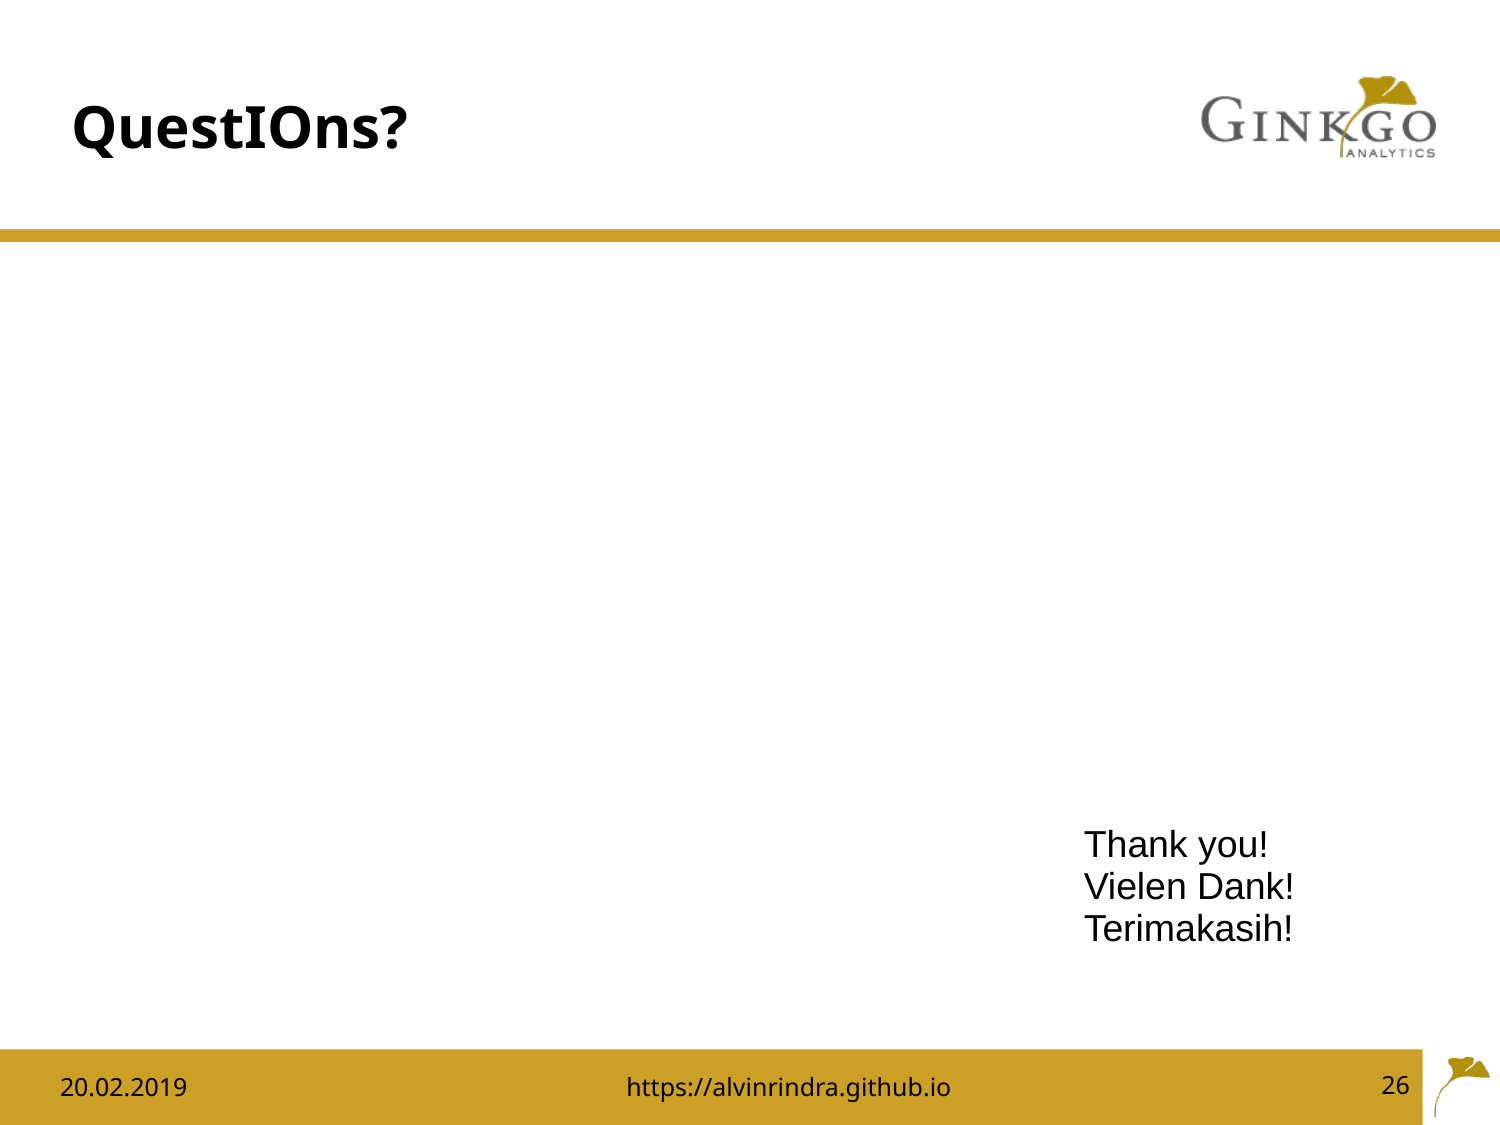

QuestIOns?
#
Thank you!
Vielen Dank!
Terimakasih!
					https://alvinrindra.github.io
20.02.2019